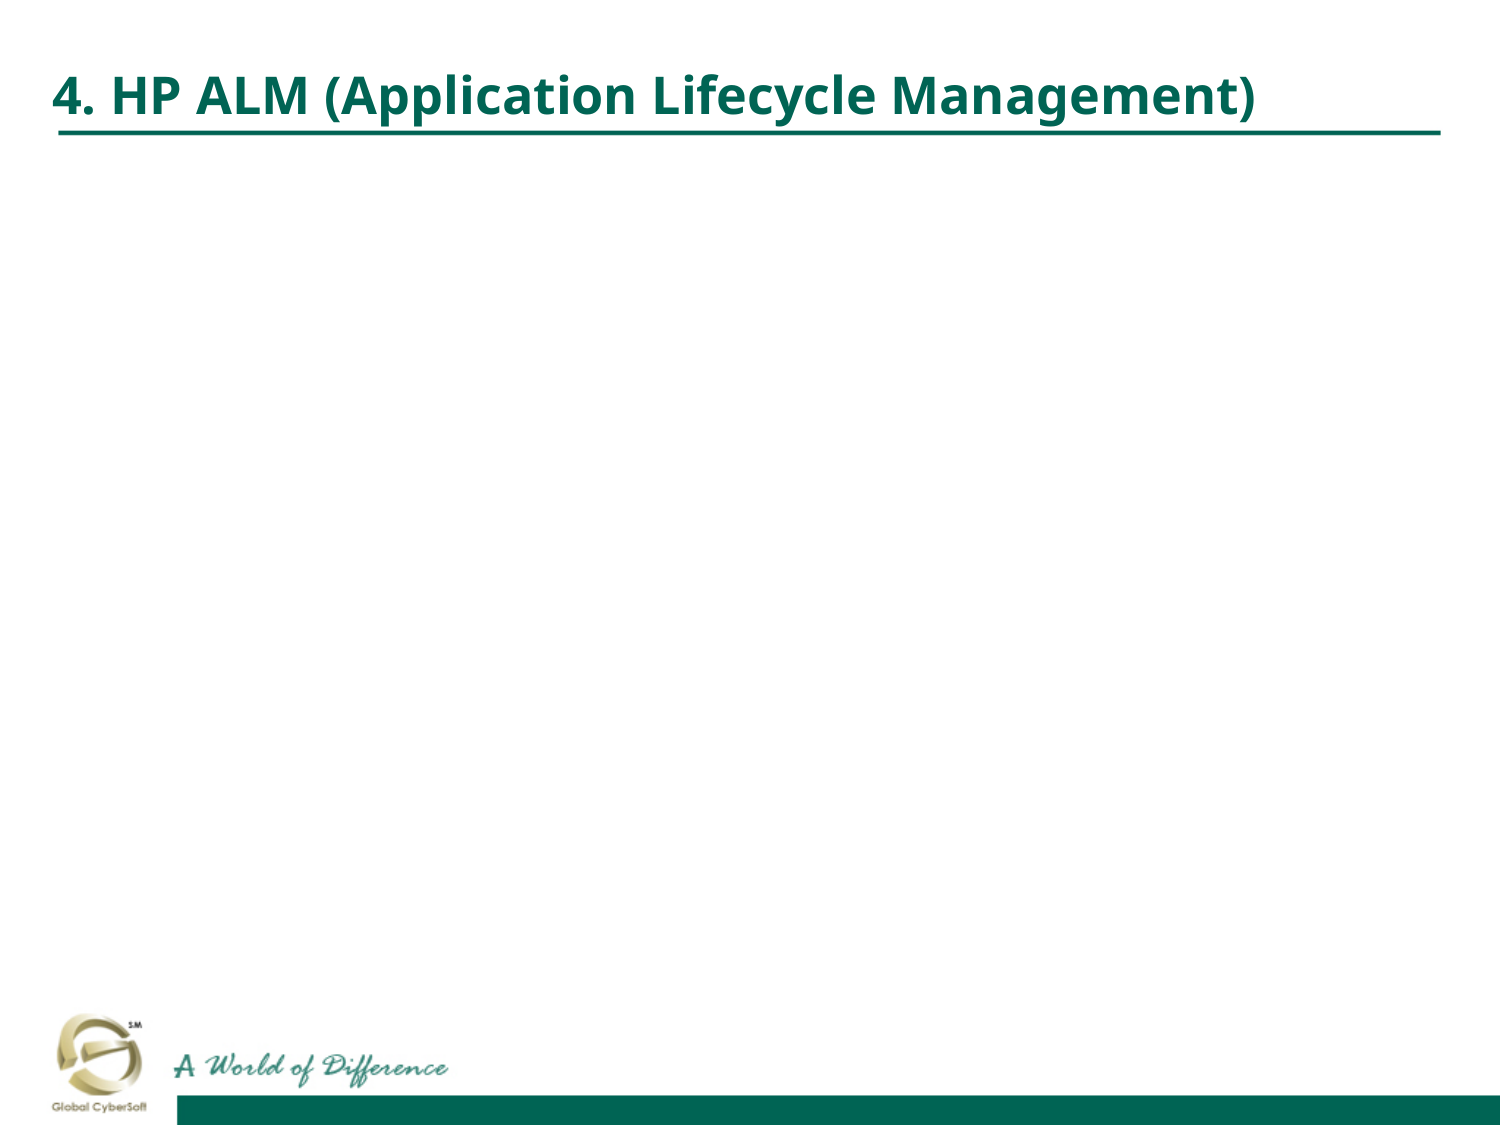

# 4. HP ALM (Application Lifecycle Management)